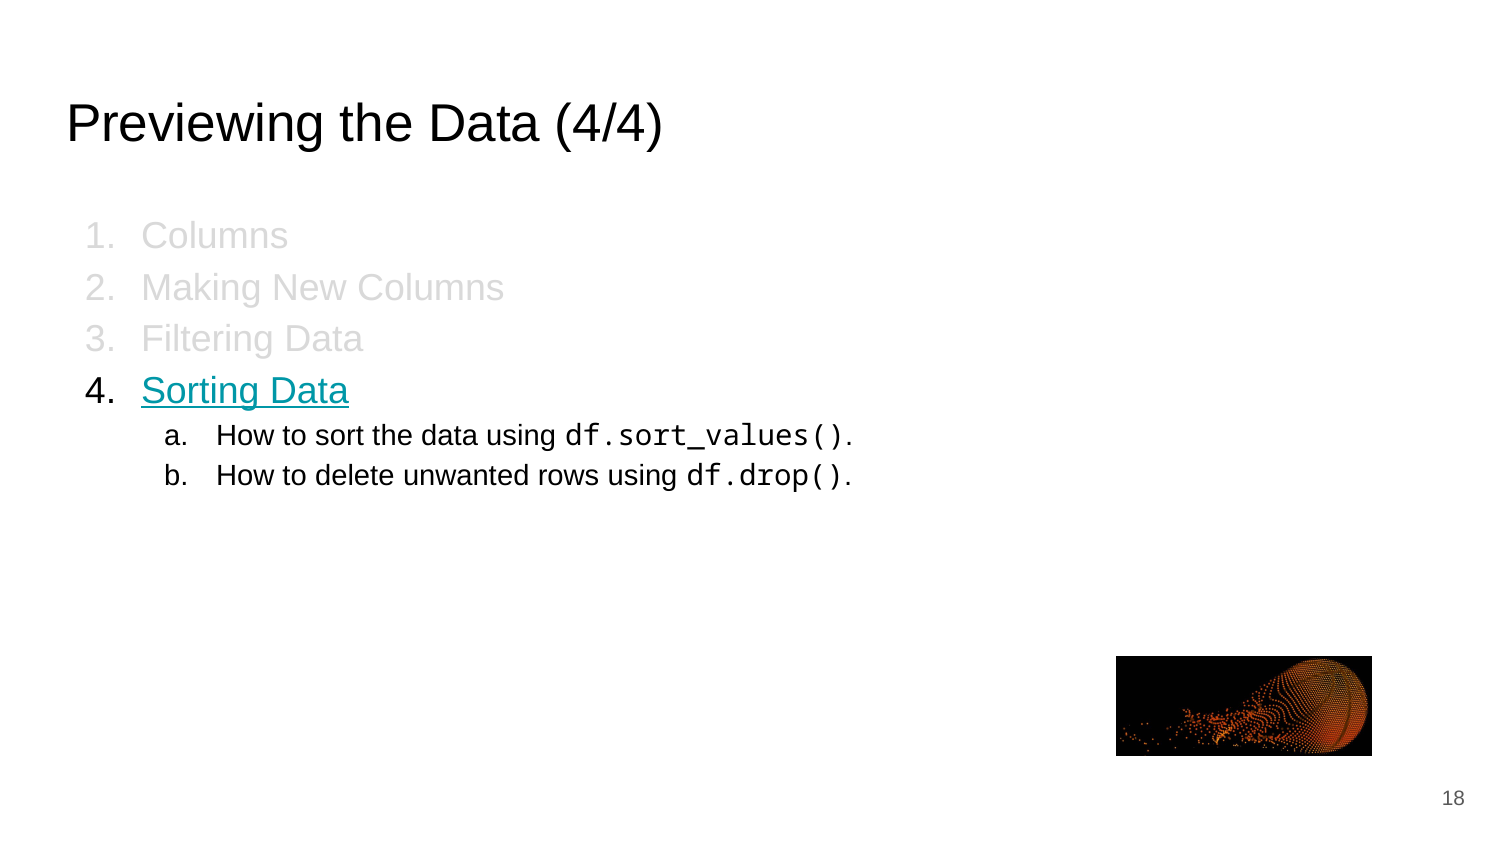

# Previewing the Data (4/4)
Columns
Making New Columns
Filtering Data
Sorting Data
How to sort the data using df.sort_values().
How to delete unwanted rows using df.drop().